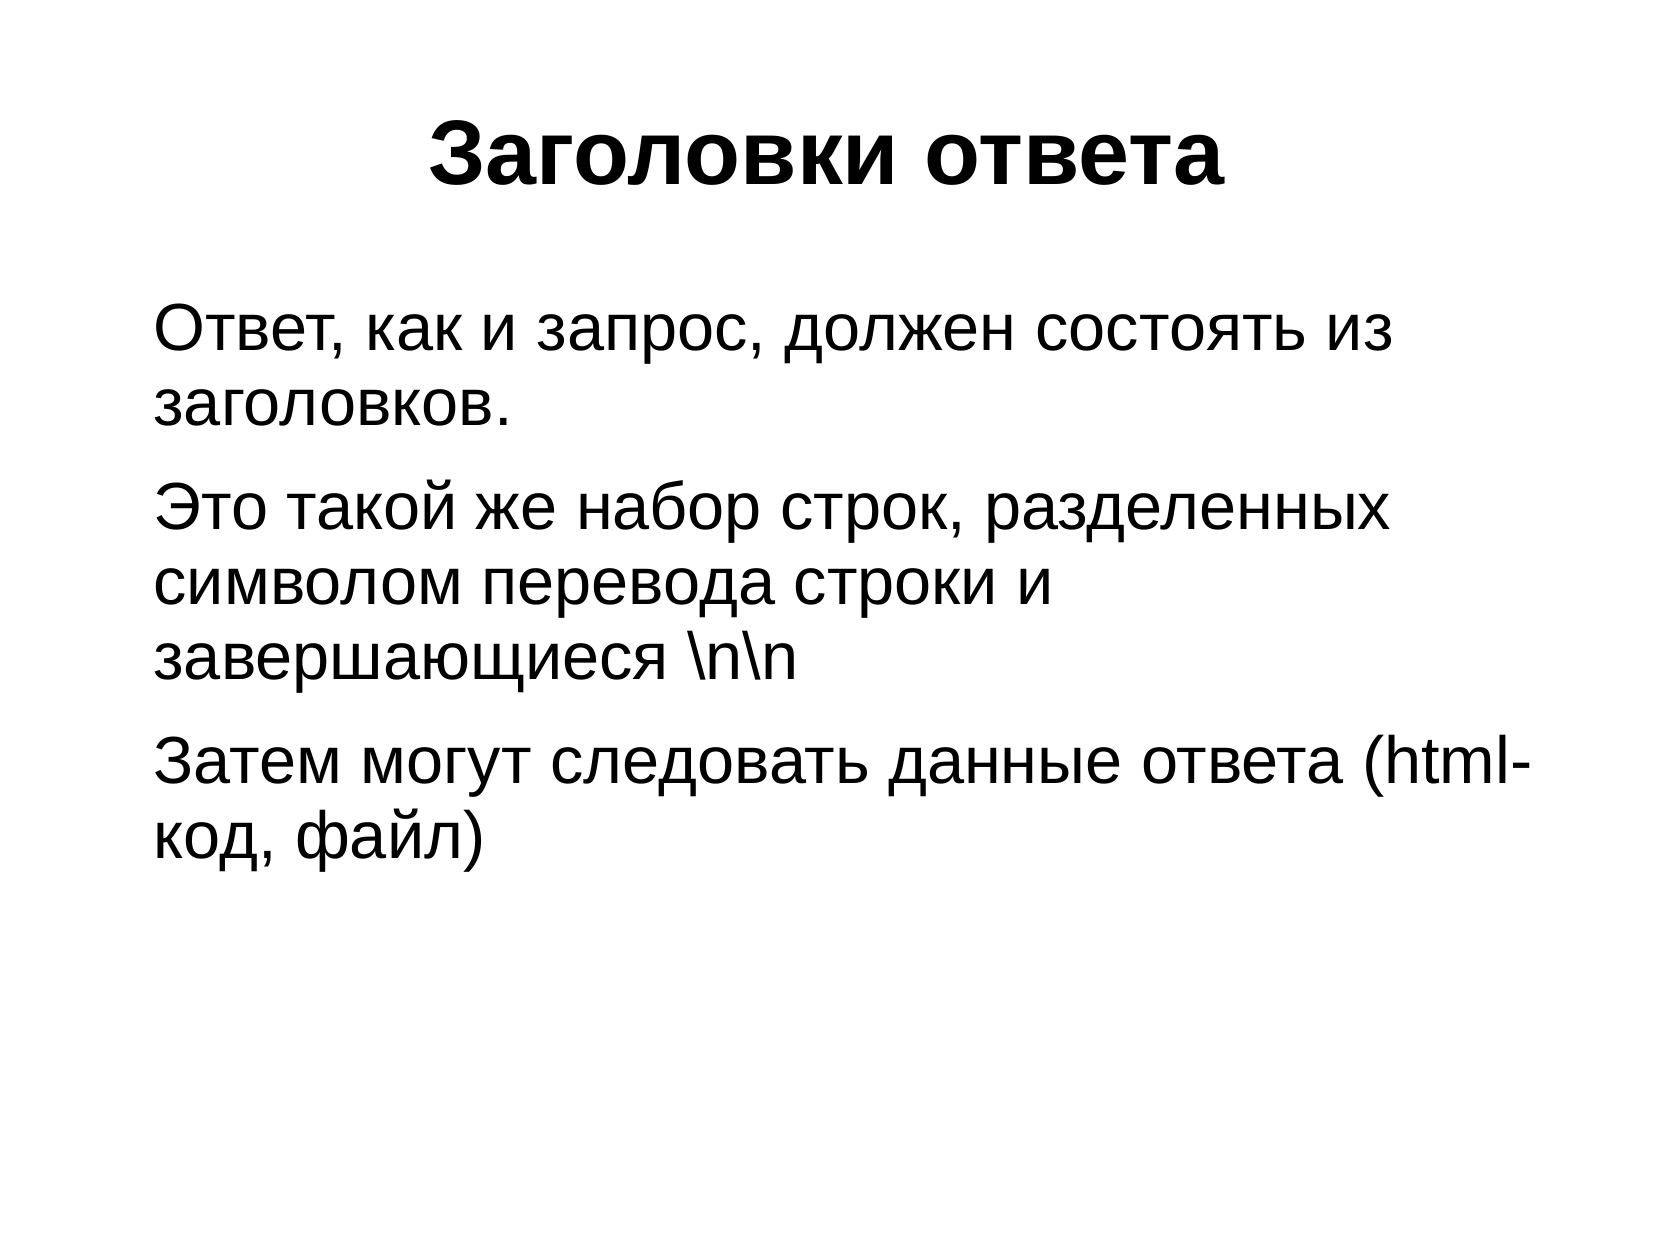

# Заголовки ответа
Ответ, как и запрос, должен состоять из заголовков.
Это такой же набор строк, разделенных символом перевода строки и завершающиеся \n\n
Затем могут следовать данные ответа (html-код, файл)